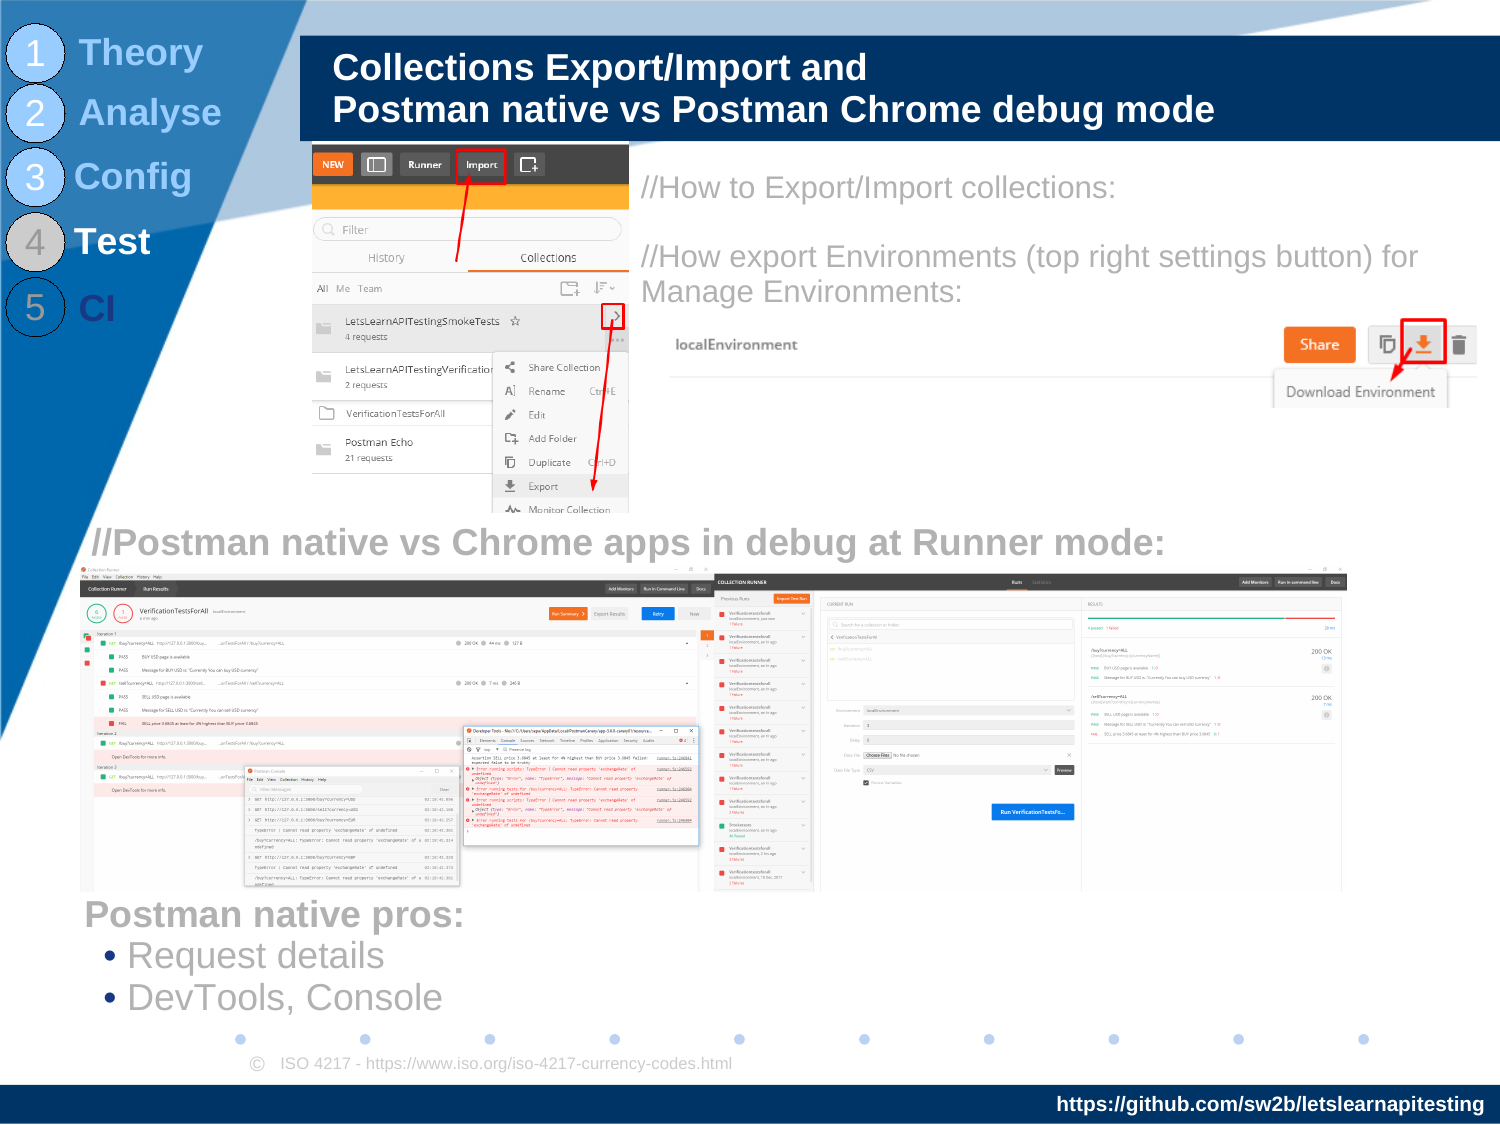

1
Theory
# Collections Export/Import and Postman native vs Postman Chrome debug mode
2
Analyse
3
Config
//How to Export/Import collections:
//How export Environments (top right settings button) for
Manage Environments:
4
Test
5
CI
//Postman native vs Chrome apps in debug at Runner mode:
Postman native pros:
 Request details
 DevTools, Console
©
ISO 4217 - https://www.iso.org/iso-4217-currency-codes.html